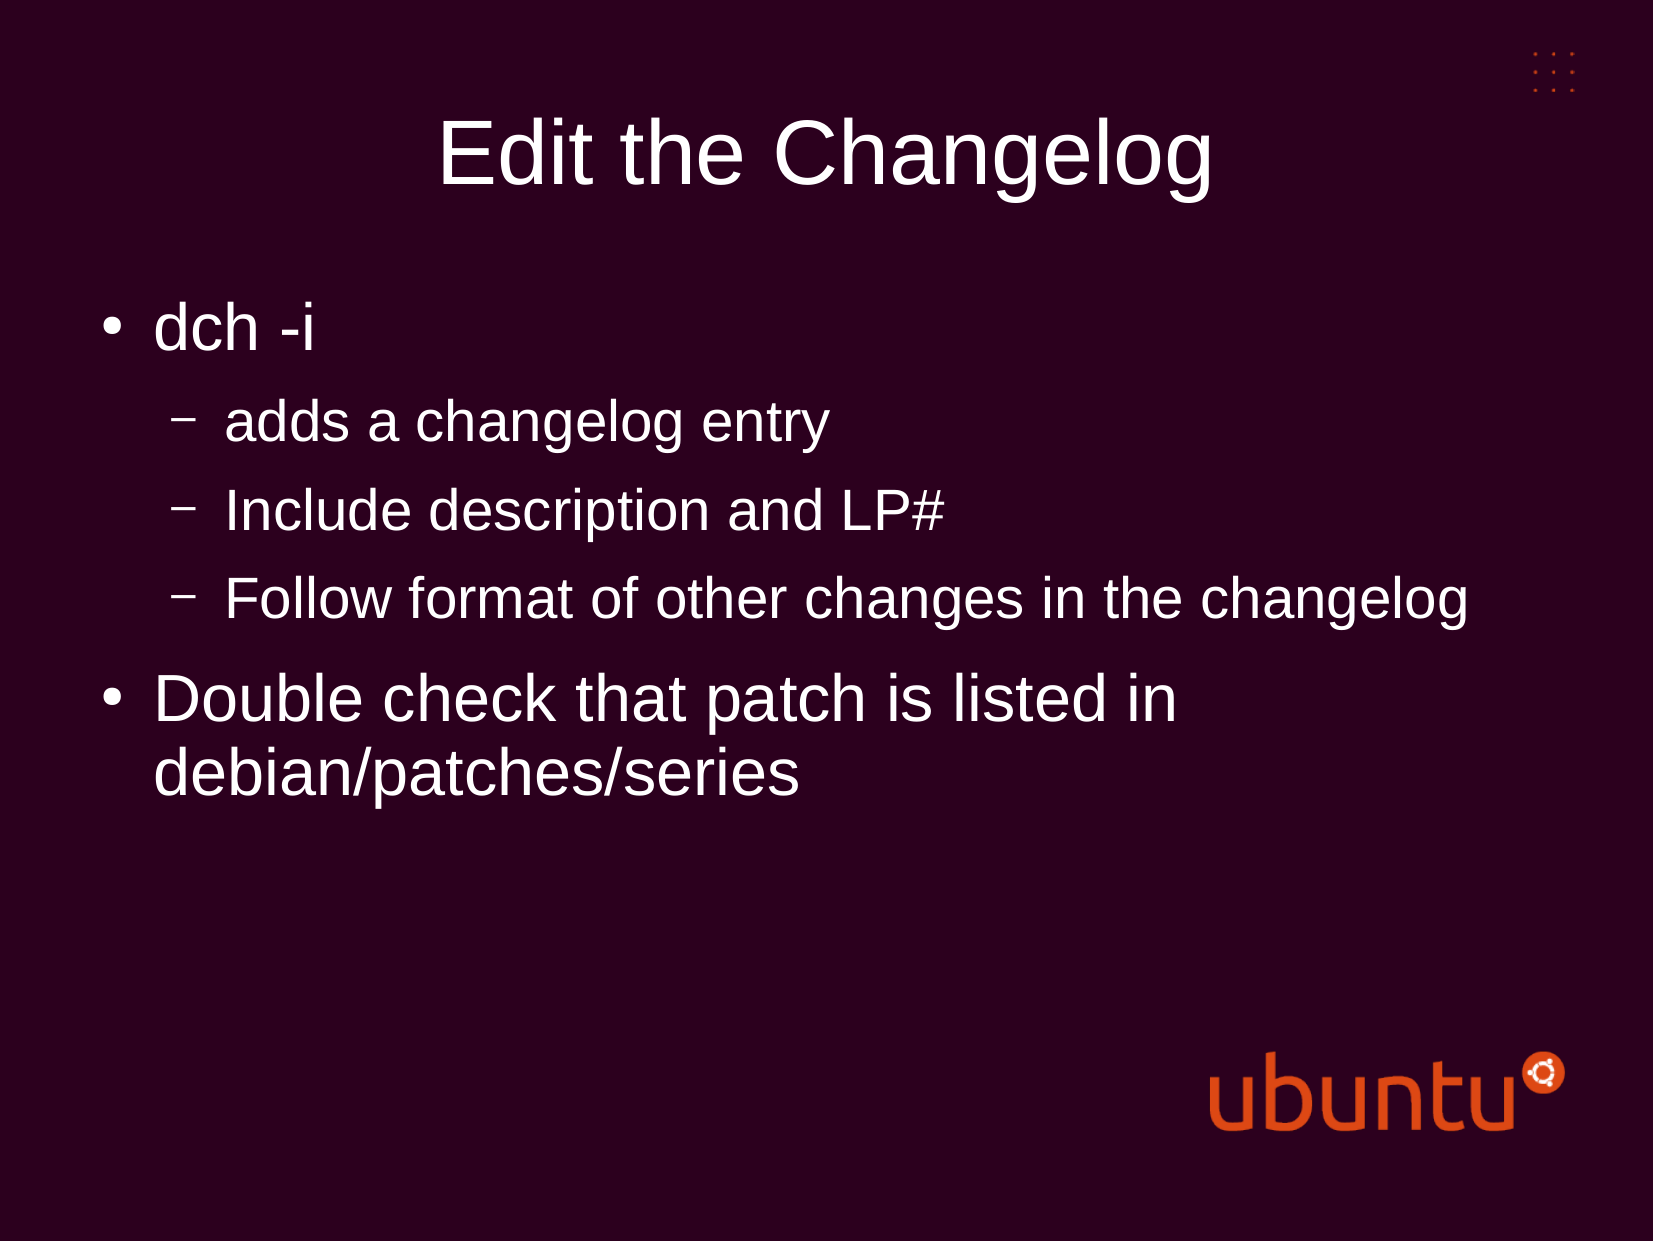

# Edit the Changelog
dch -i
adds a changelog entry
Include description and LP#
Follow format of other changes in the changelog
Double check that patch is listed in debian/patches/series